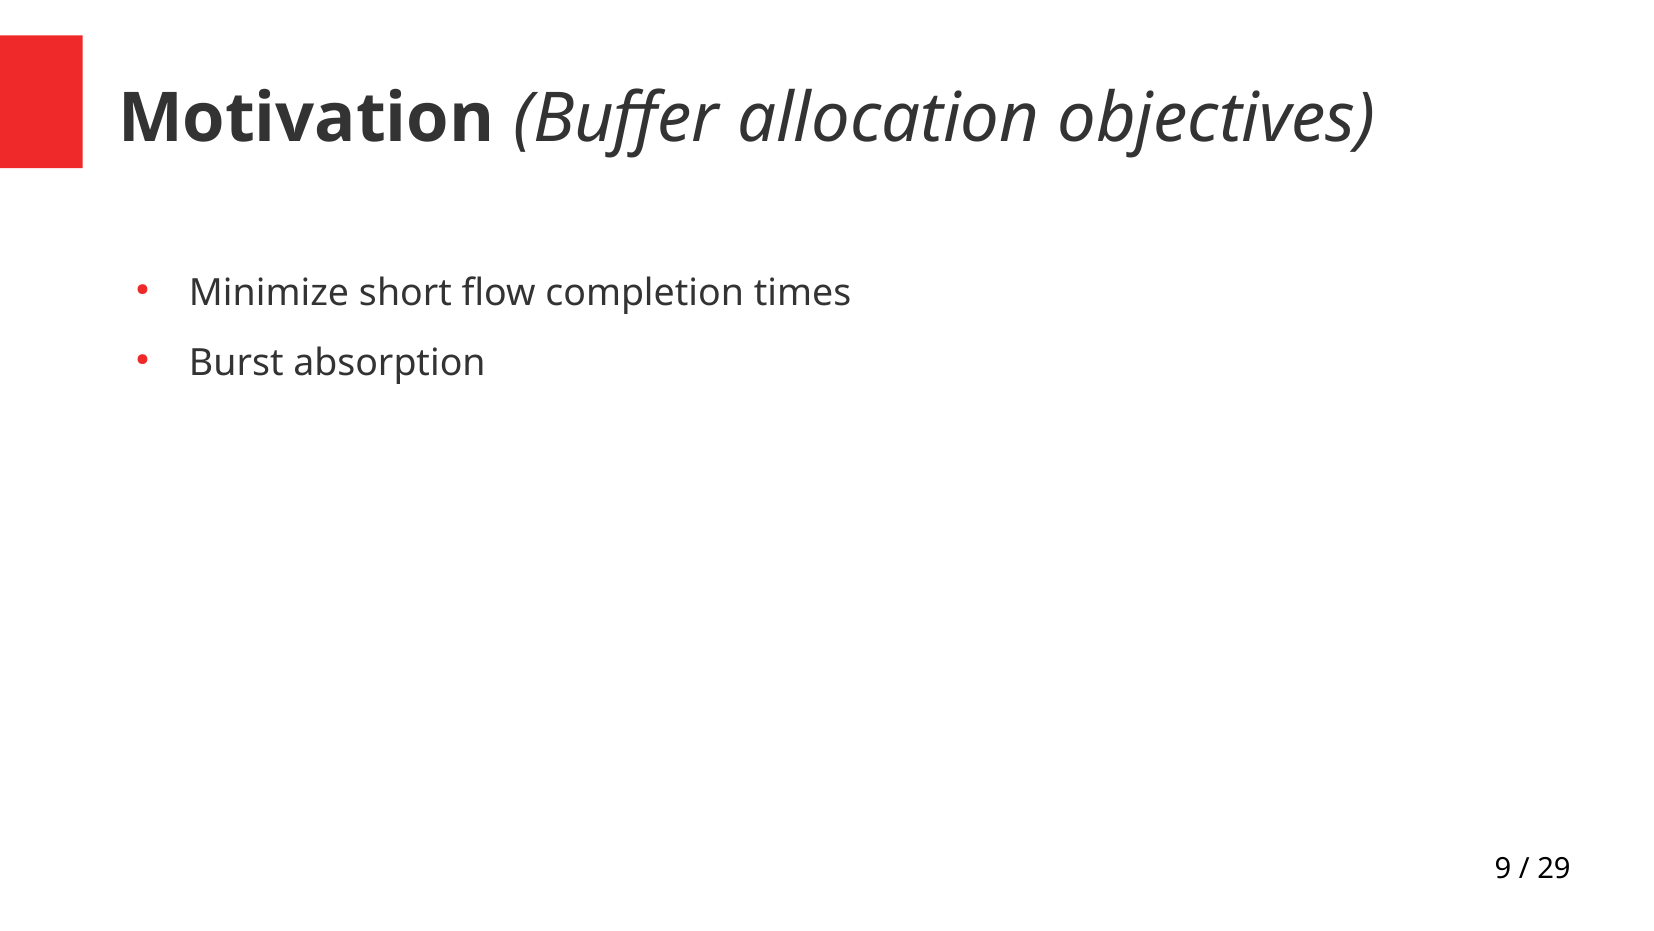

# Motivation (Buffer allocation objectives)
Minimize short flow completion times
Burst absorption
9